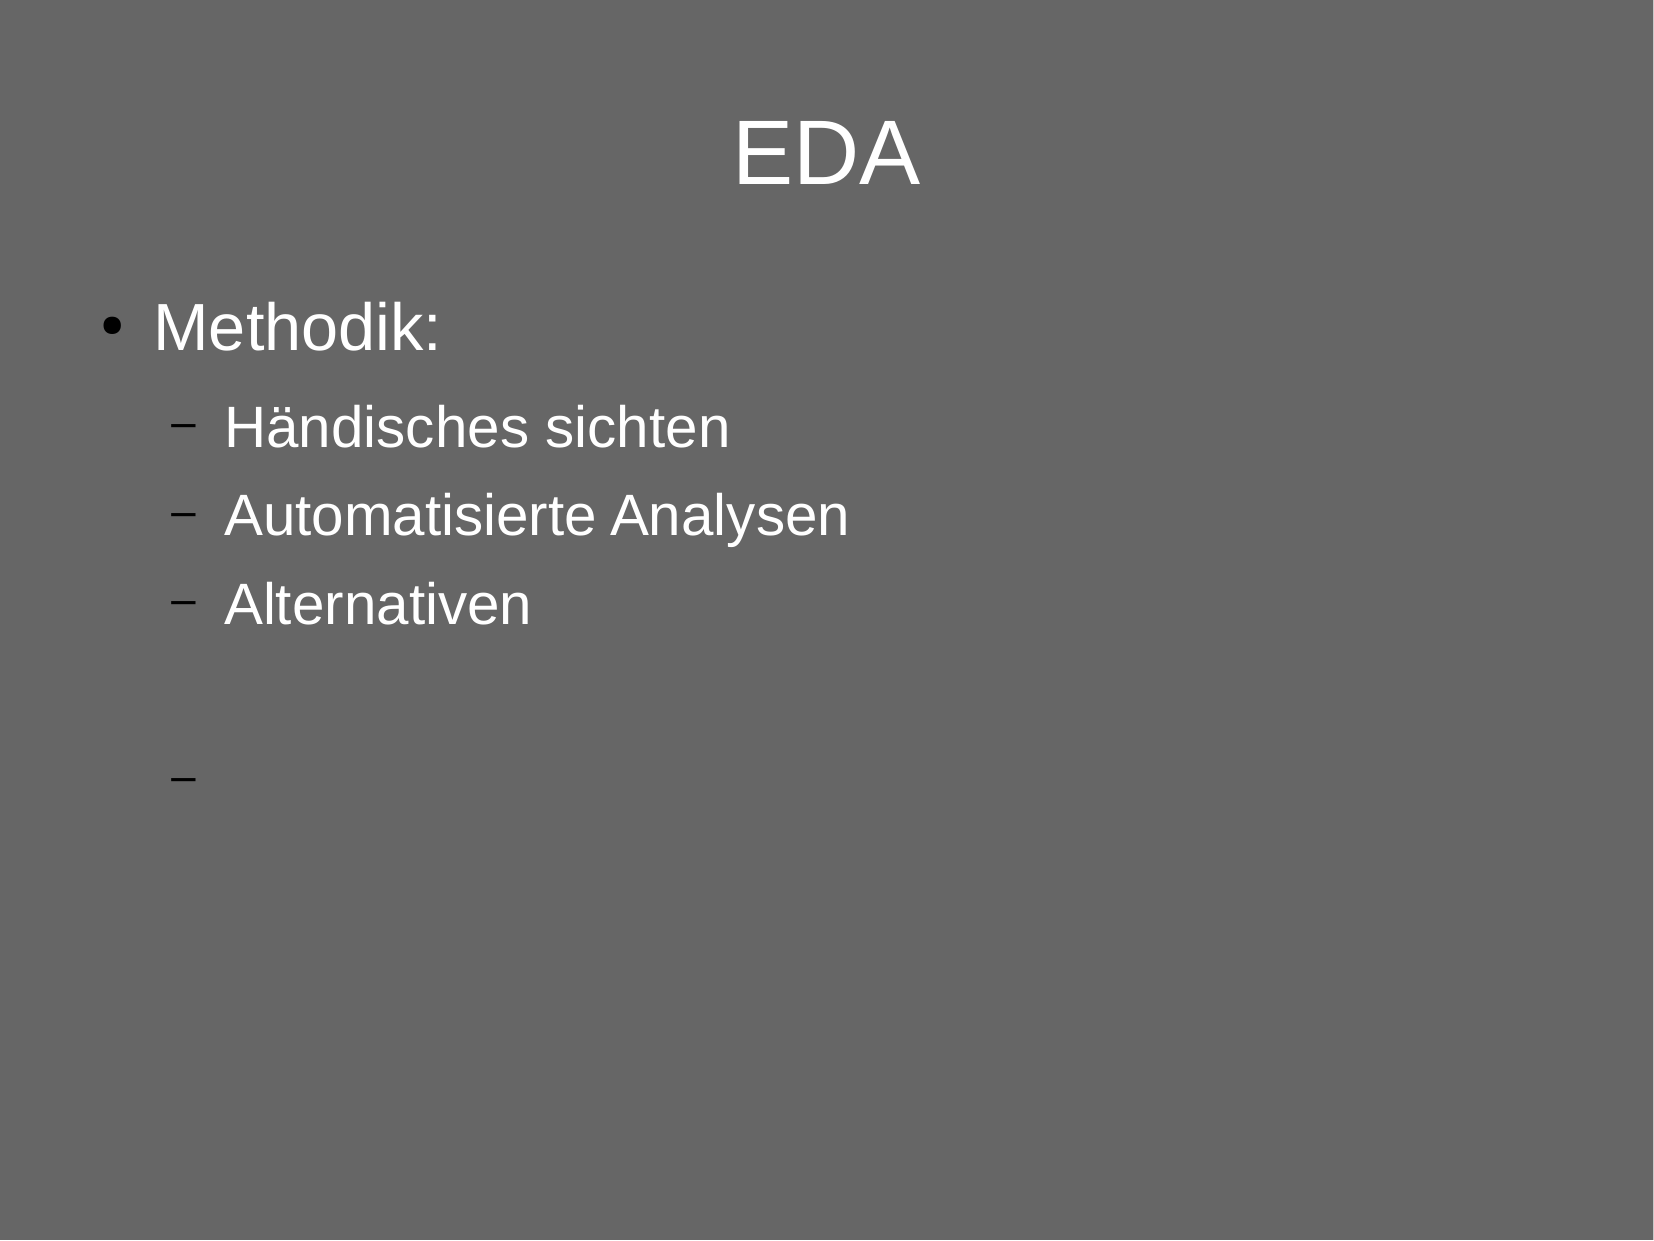

# EDA
Methodik:
Händisches sichten
Automatisierte Analysen
Alternativen